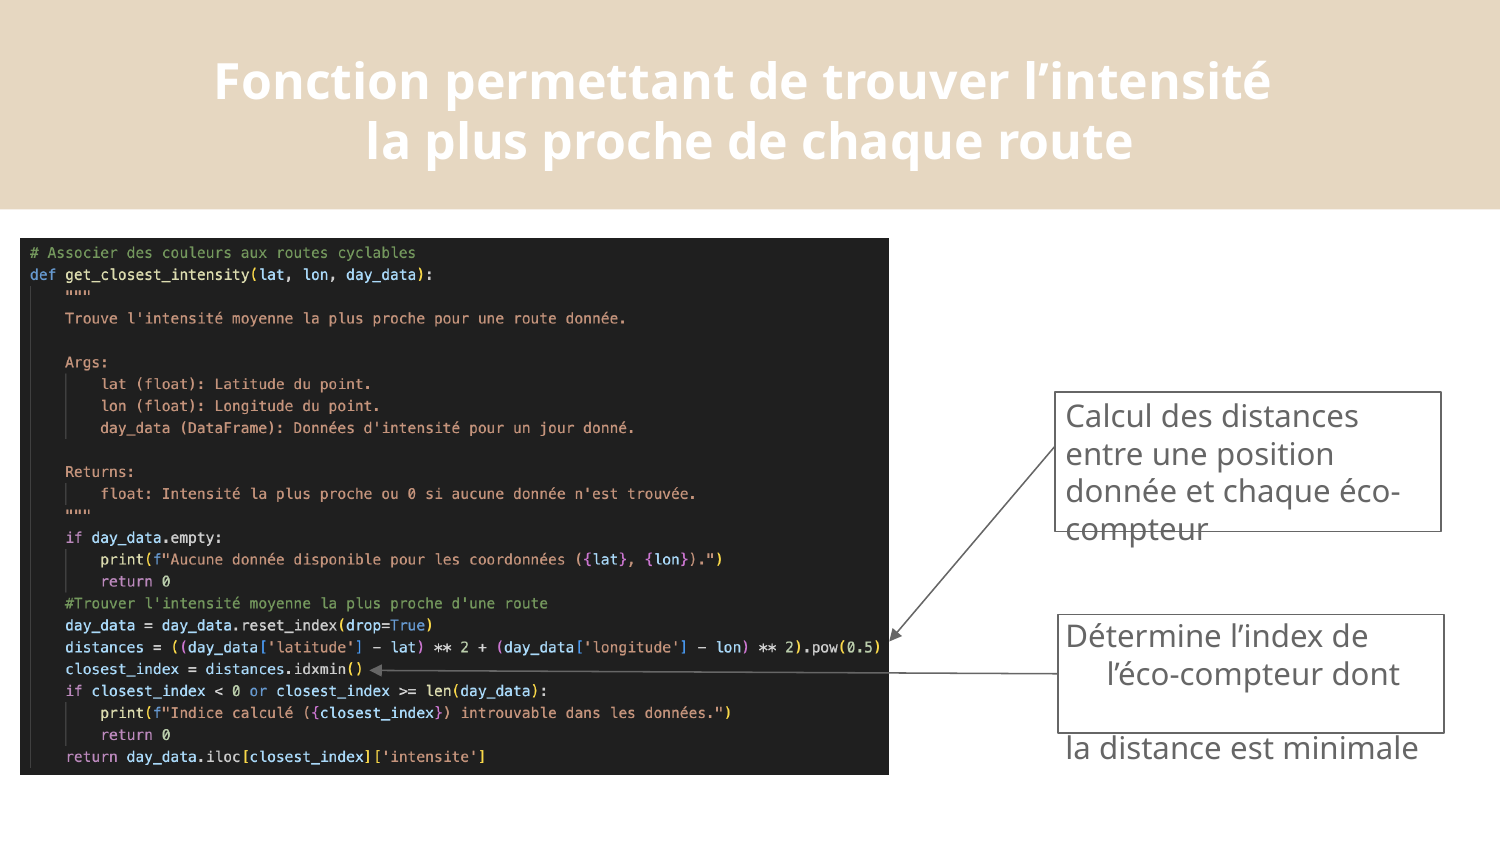

# Fonction permettant de trouver l’intensité la plus proche de chaque route
Calcul des distances entre une position donnée et chaque éco-compteur
Détermine l’index de l’éco-compteur dont
la distance est minimale